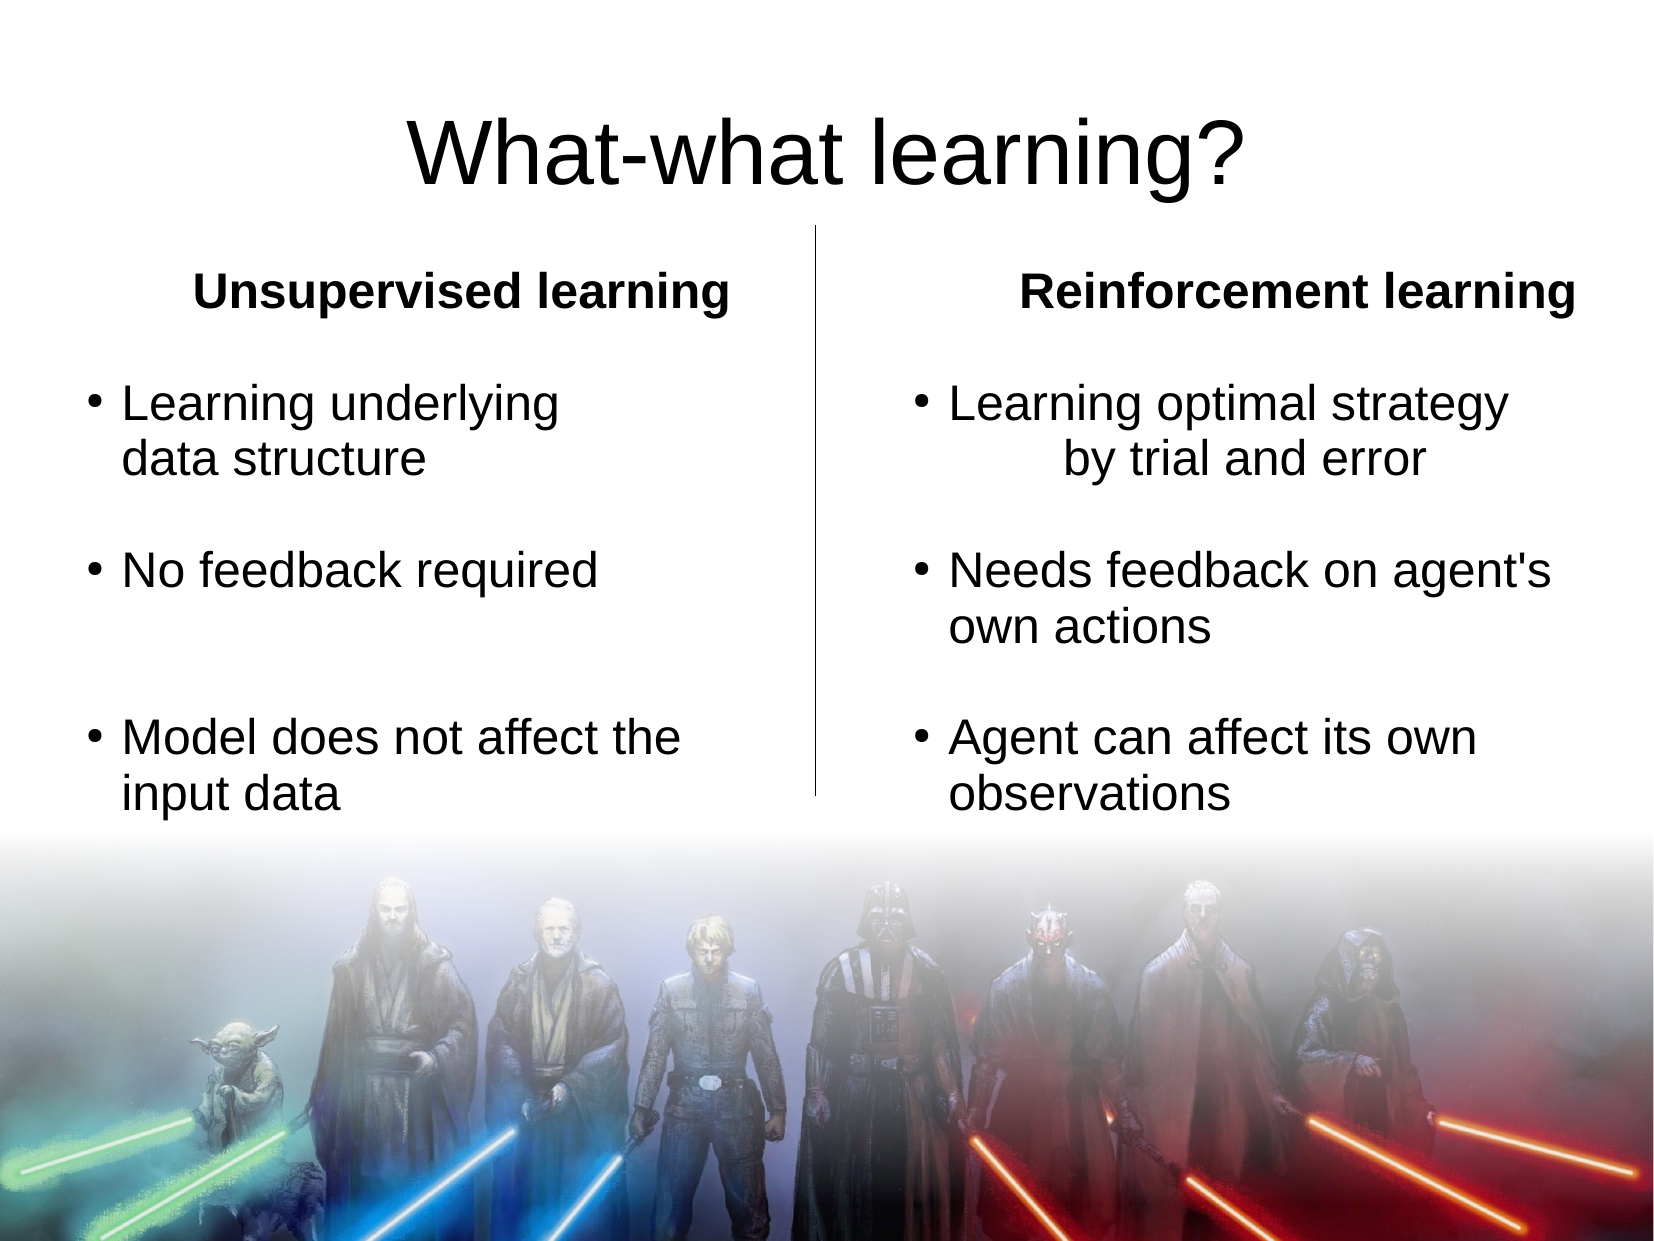

# What-what learning?
Unsupervised learning
Learning underlying
data structure
No feedback required
Model does not affect the input data
Reinforcement learning
Learning optimal strategy
by trial and error
Needs feedback on agent's own actions
Agent can affect its own observations